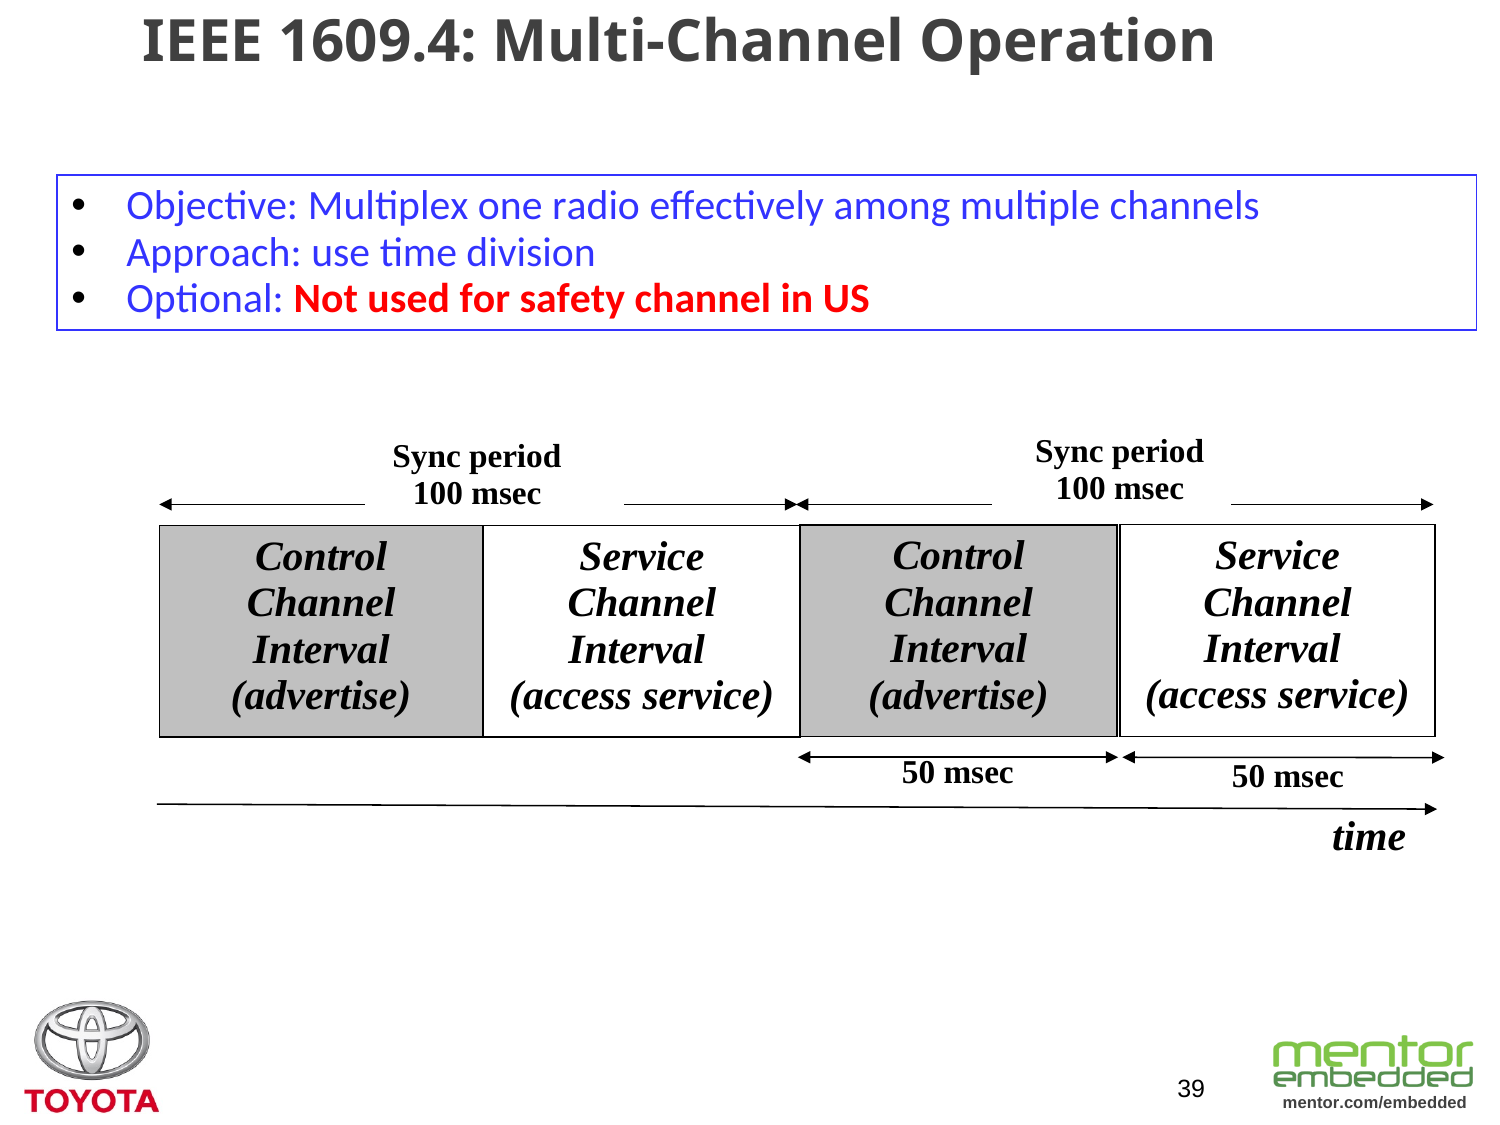

IEEE 1609.4: Multi-Channel Operation
Objective: Multiplex one radio effectively among multiple channels
Approach: use time division
Optional: Not used for safety channel in US
Sync period
100 msec
Sync period
100 msec
Service
Channel Interval
(access service)
Control
Channel Interval (advertise)
Control
Channel
Interval
(advertise)
Service
Channel Interval
(access service)
50 msec
50 msec
time